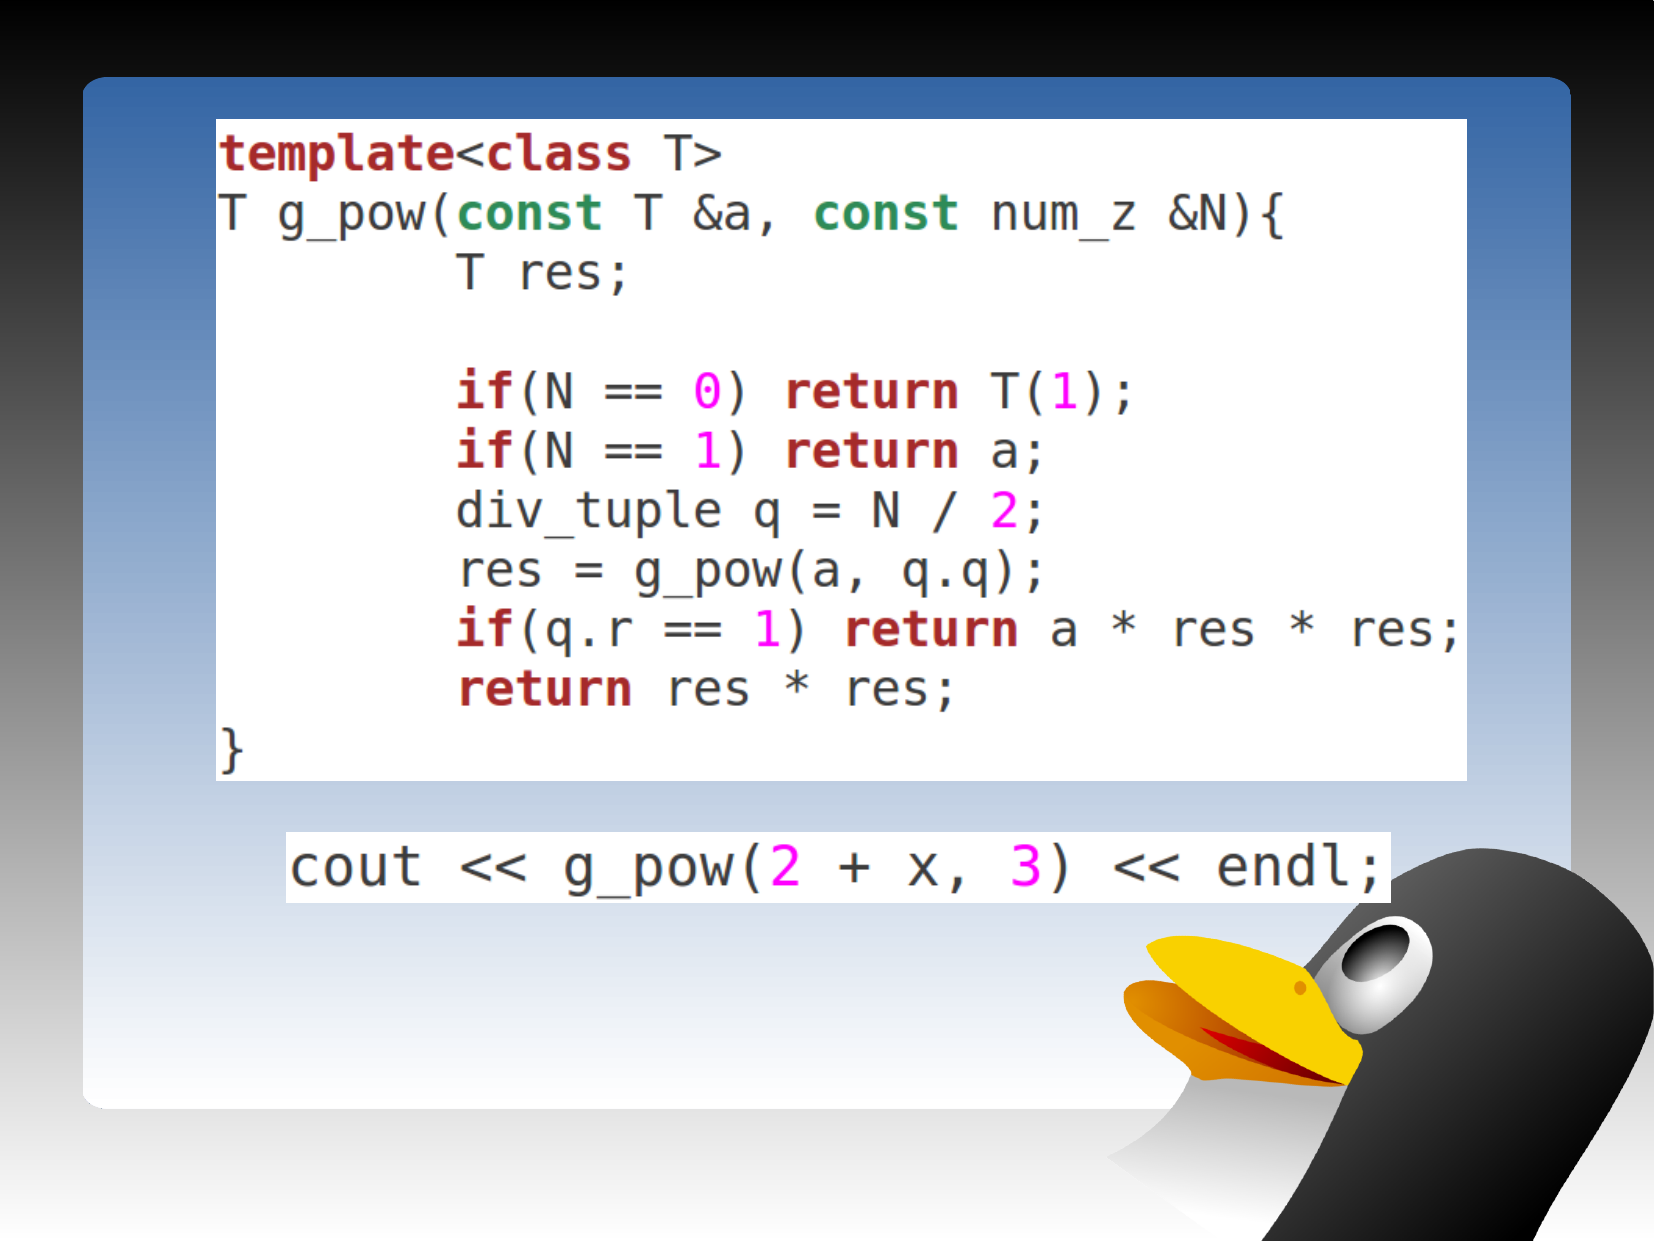

x^3 + 6*x^2 + 12*x + 8